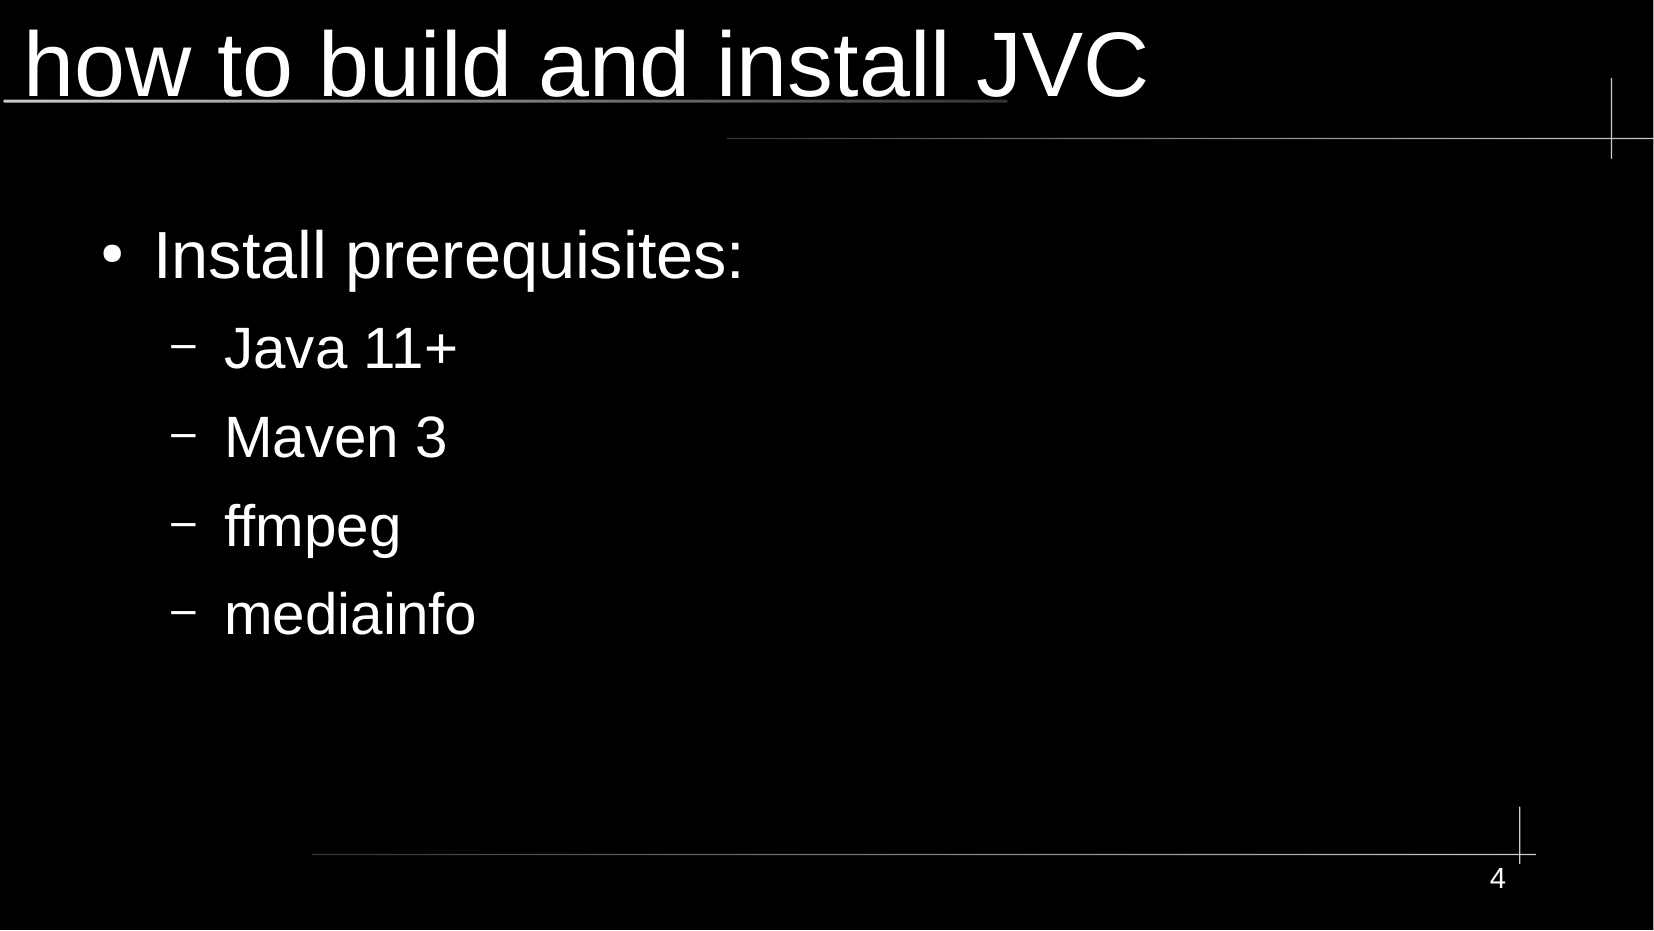

# how to build and install JVC
Install prerequisites:
Java 11+
Maven 3
ffmpeg
mediainfo
4